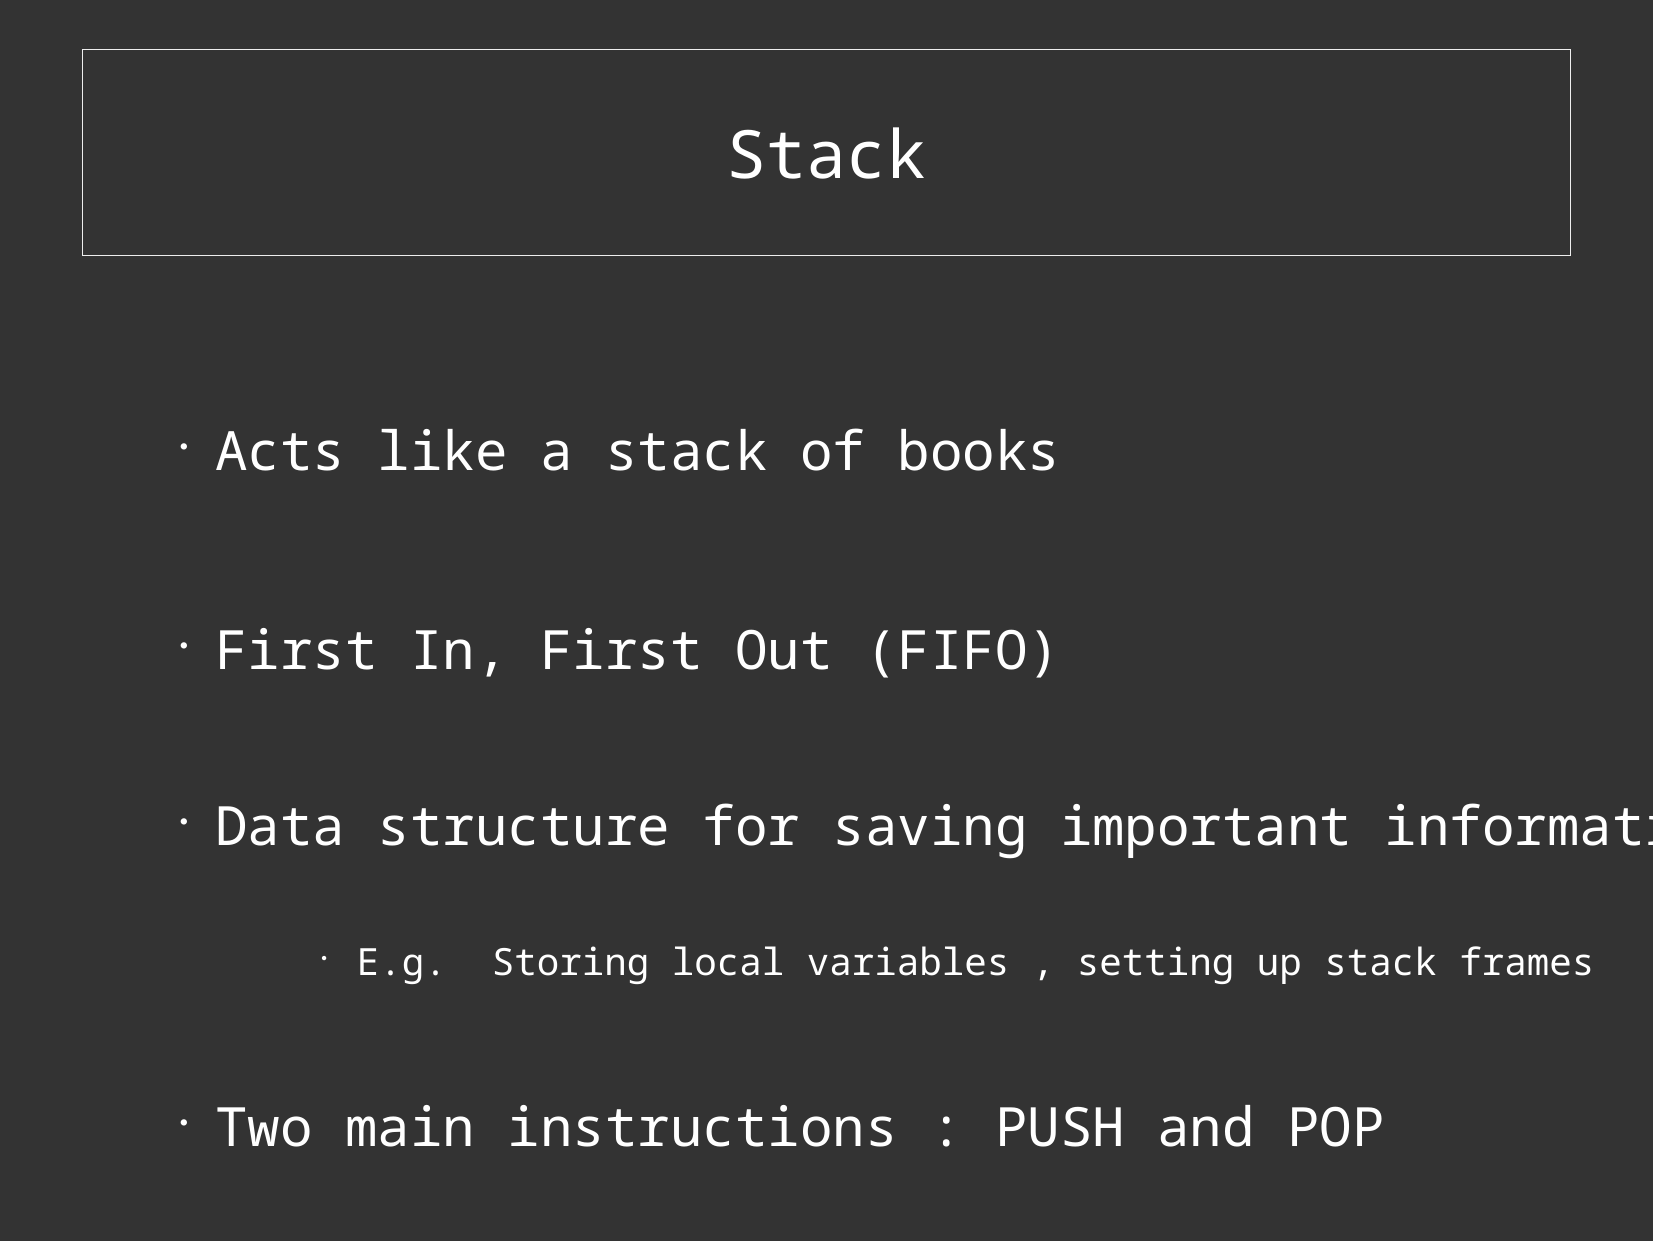

Stack
Acts like a stack of books
First In, First Out (FIFO)
Data structure for saving important information
E.g. Storing local variables , setting up stack frames
Two main instructions : PUSH and POP